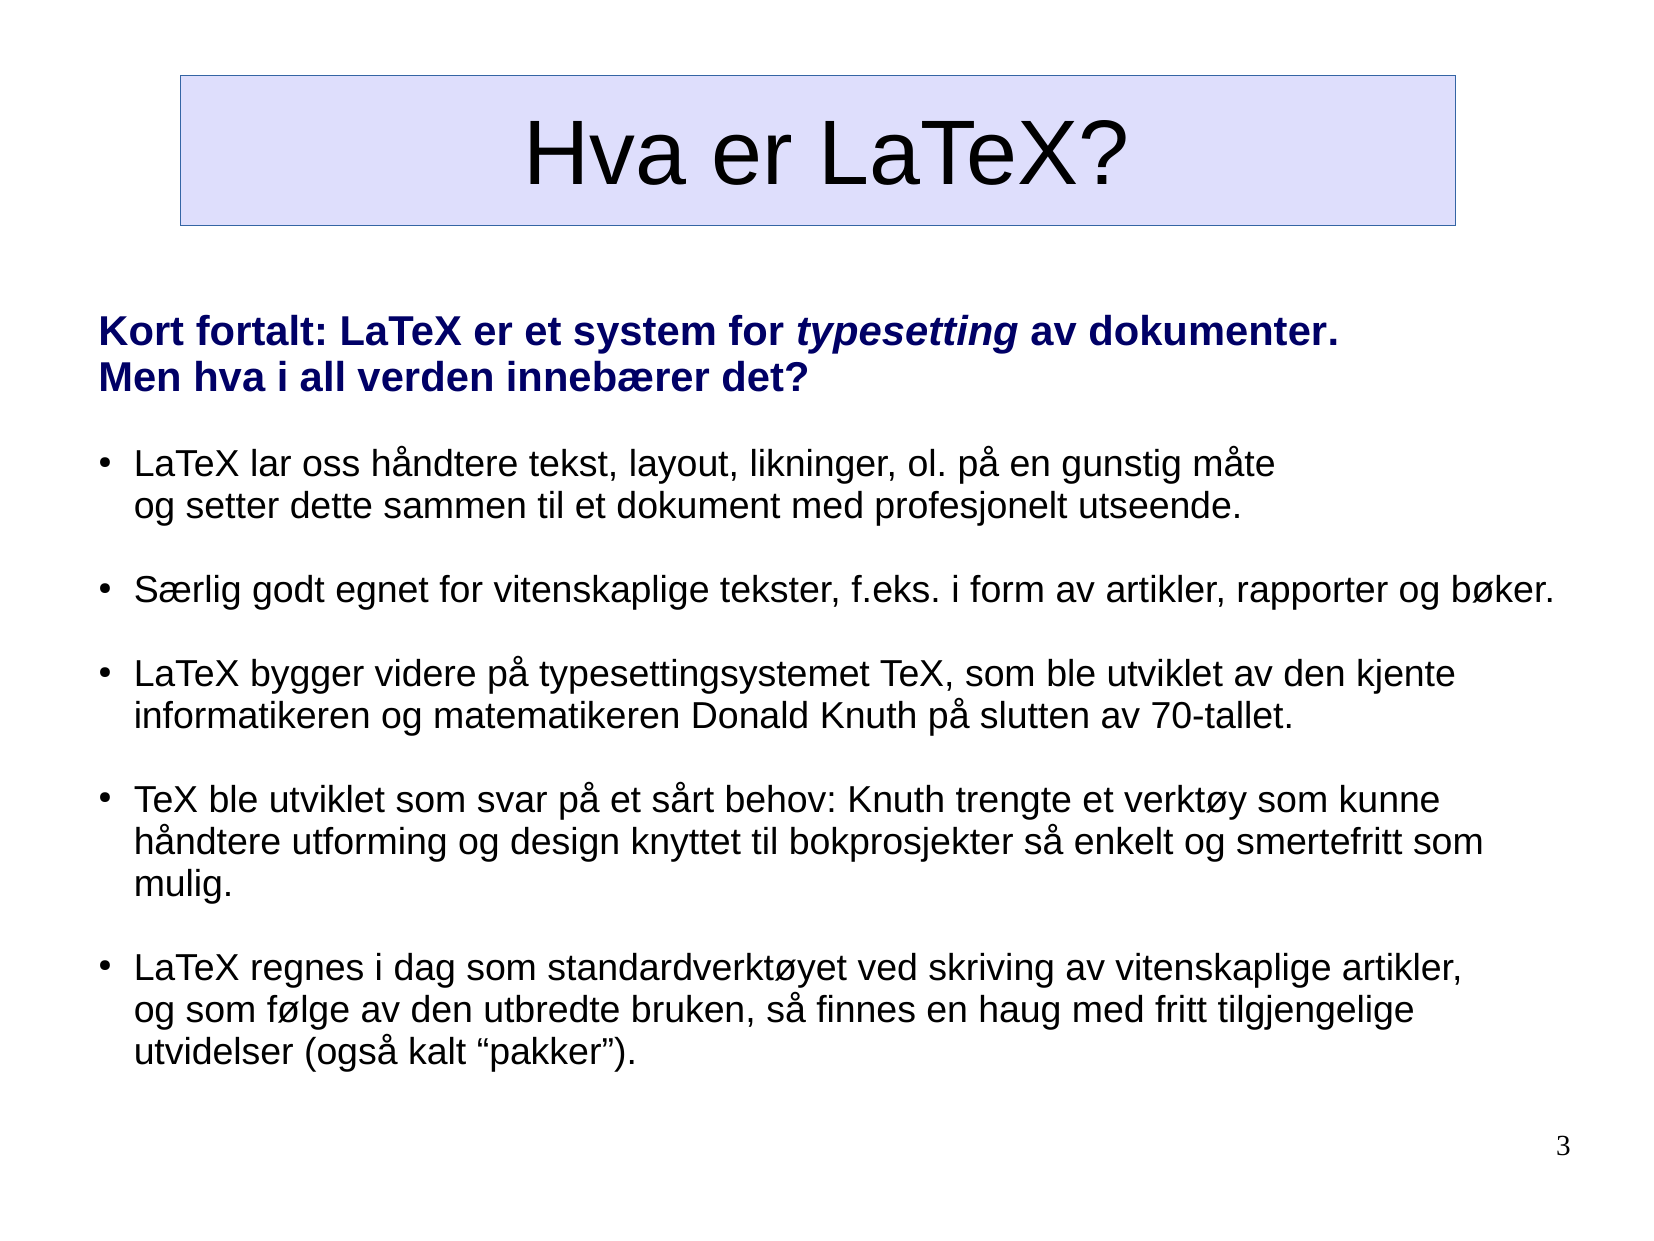

# Hva er LaTeX?
Kort fortalt: LaTeX er et system for typesetting av dokumenter.
Men hva i all verden innebærer det?
LaTeX lar oss håndtere tekst, layout, likninger, ol. på en gunstig måte
og setter dette sammen til et dokument med profesjonelt utseende.
Særlig godt egnet for vitenskaplige tekster, f.eks. i form av artikler, rapporter og bøker.
LaTeX bygger videre på typesettingsystemet TeX, som ble utviklet av den kjente
informatikeren og matematikeren Donald Knuth på slutten av 70-tallet.
TeX ble utviklet som svar på et sårt behov: Knuth trengte et verktøy som kunne
håndtere utforming og design knyttet til bokprosjekter så enkelt og smertefritt som
mulig.
LaTeX regnes i dag som standardverktøyet ved skriving av vitenskaplige artikler,
og som følge av den utbredte bruken, så finnes en haug med fritt tilgjengelige
utvidelser (også kalt “pakker”).
3